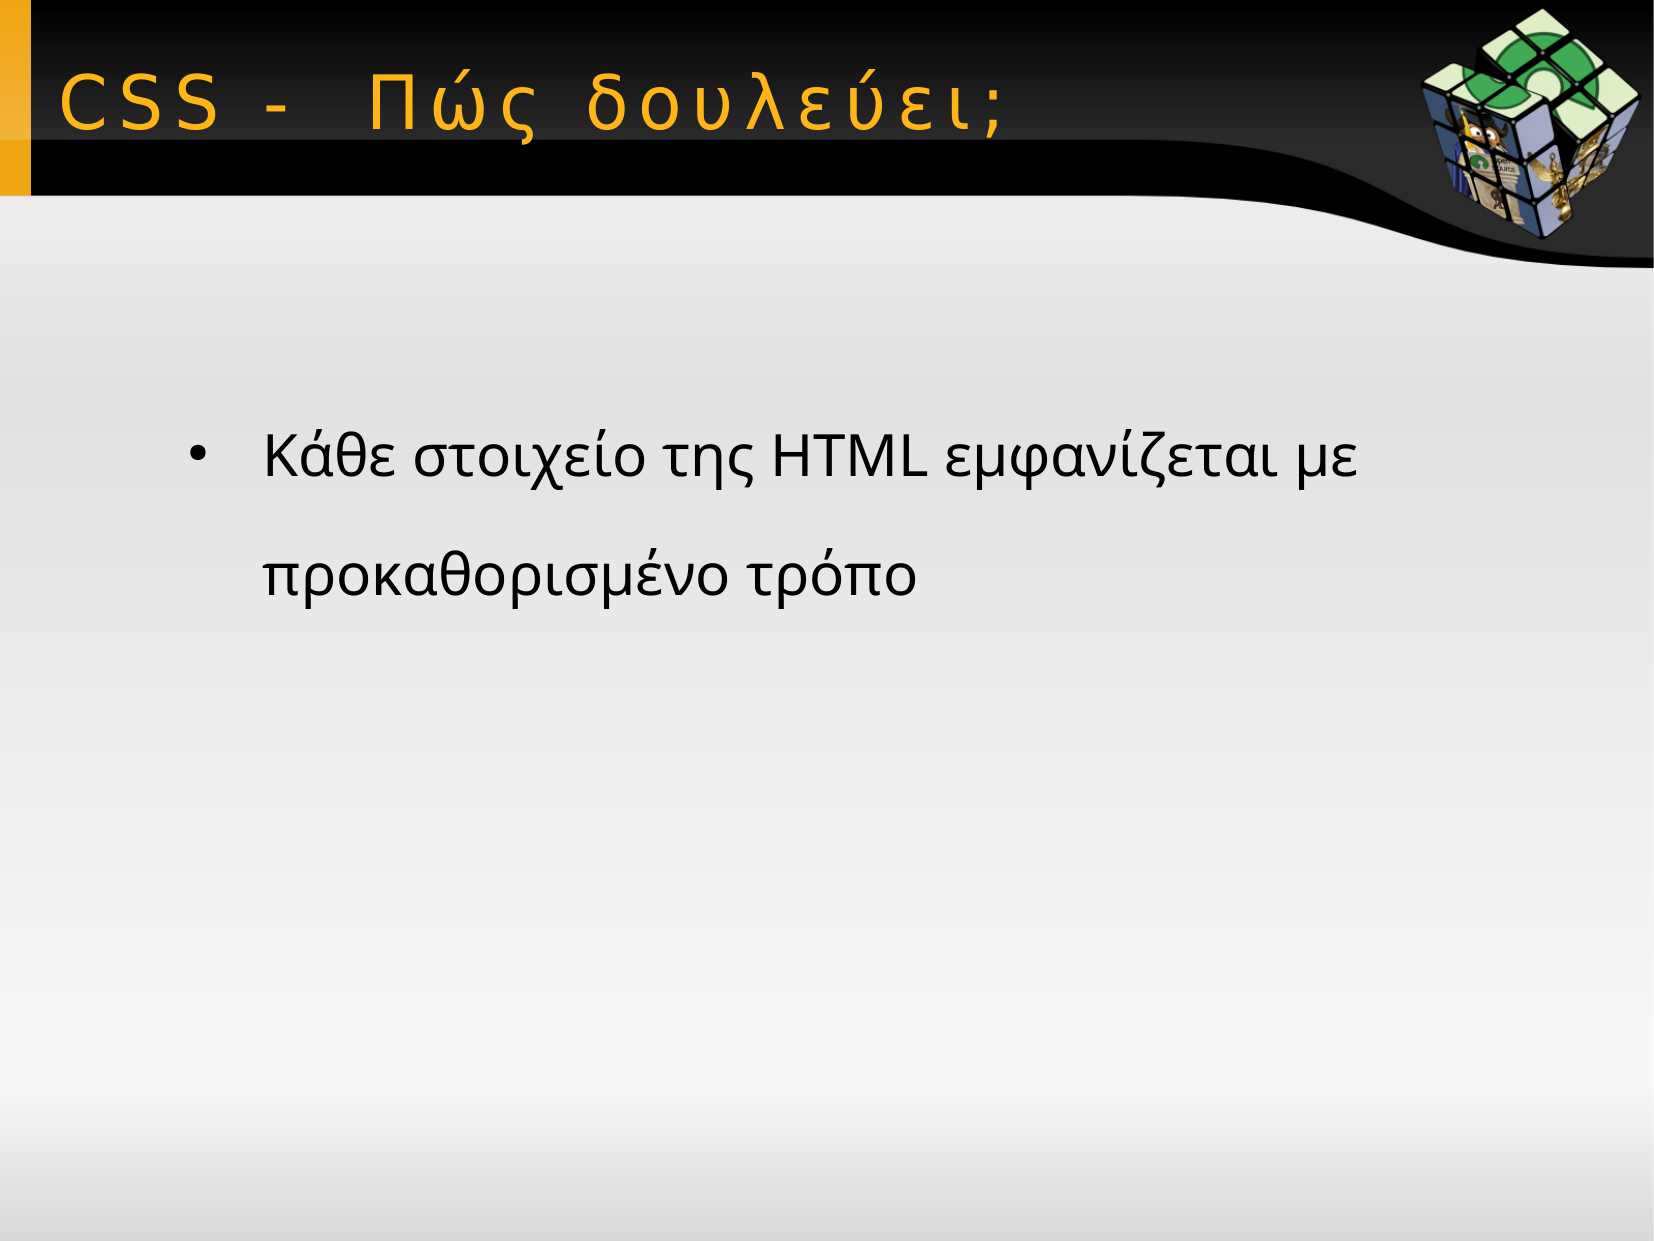

# CSS - Πώς δουλεύει;
Κάθε στοιχείο της HTML εμφανίζεται με προκαθορισμένο τρόπο